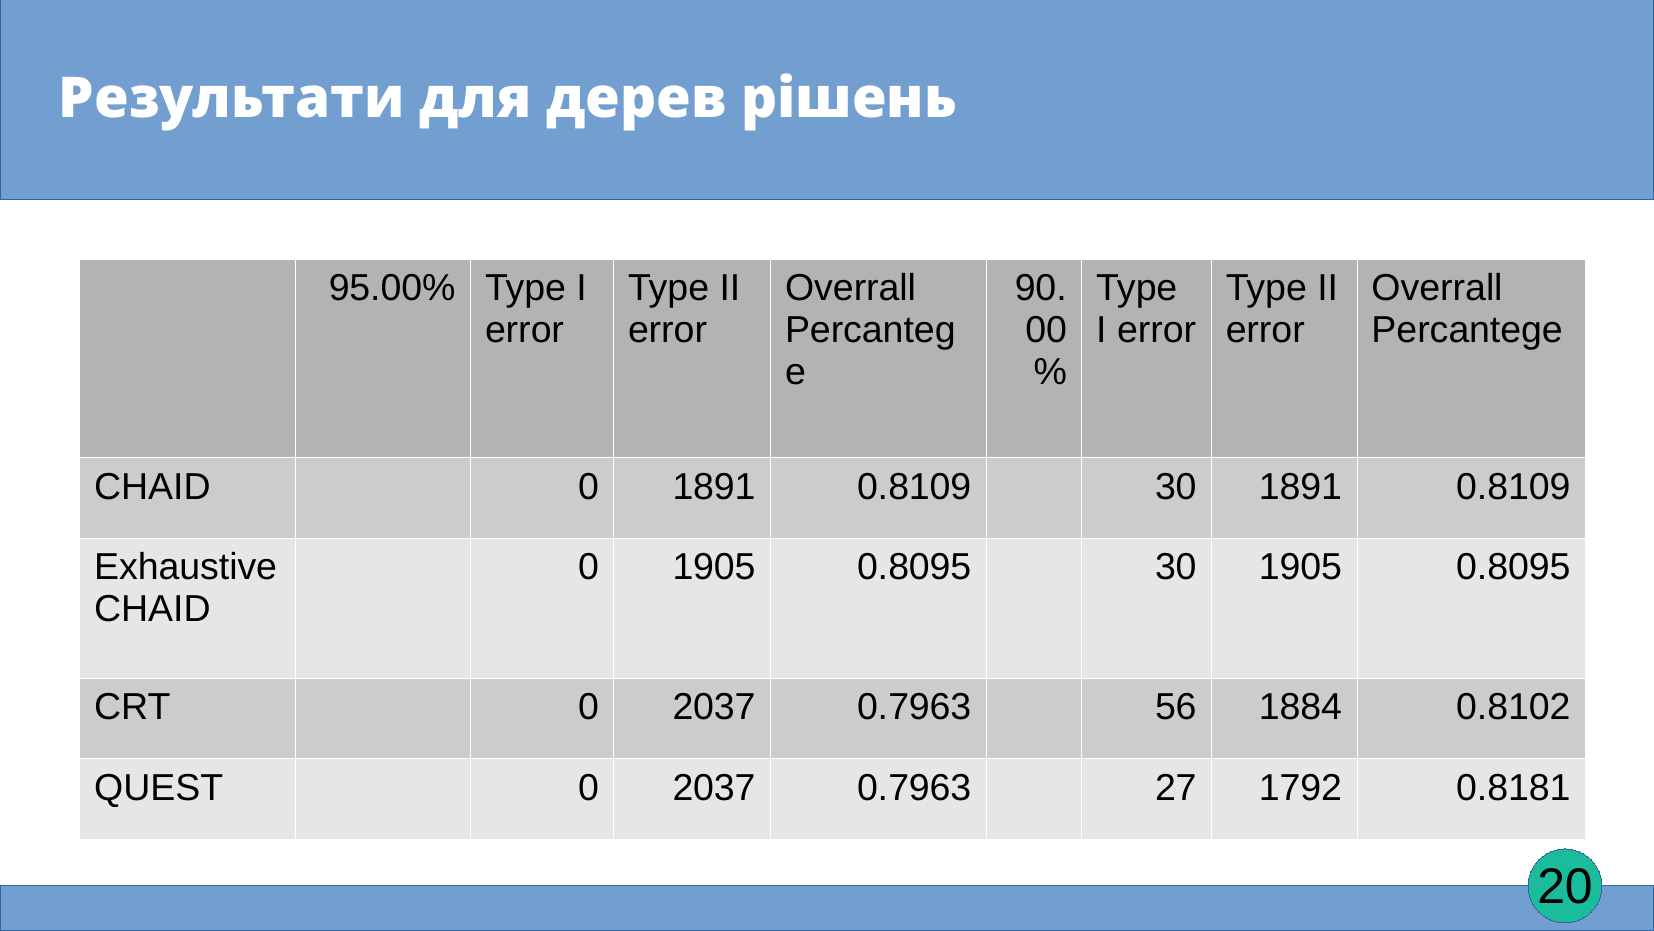

# Результати для дерев рішень
| | 95.00% | Type I error | Type II error | Overrall Percantege | 90.00% | Type I error | Type II error | Overrall Percantege |
| --- | --- | --- | --- | --- | --- | --- | --- | --- |
| CHAID | | 0 | 1891 | 0.8109 | | 30 | 1891 | 0.8109 |
| Exhaustive CHAID | | 0 | 1905 | 0.8095 | | 30 | 1905 | 0.8095 |
| CRT | | 0 | 2037 | 0.7963 | | 56 | 1884 | 0.8102 |
| QUEST | | 0 | 2037 | 0.7963 | | 27 | 1792 | 0.8181 |